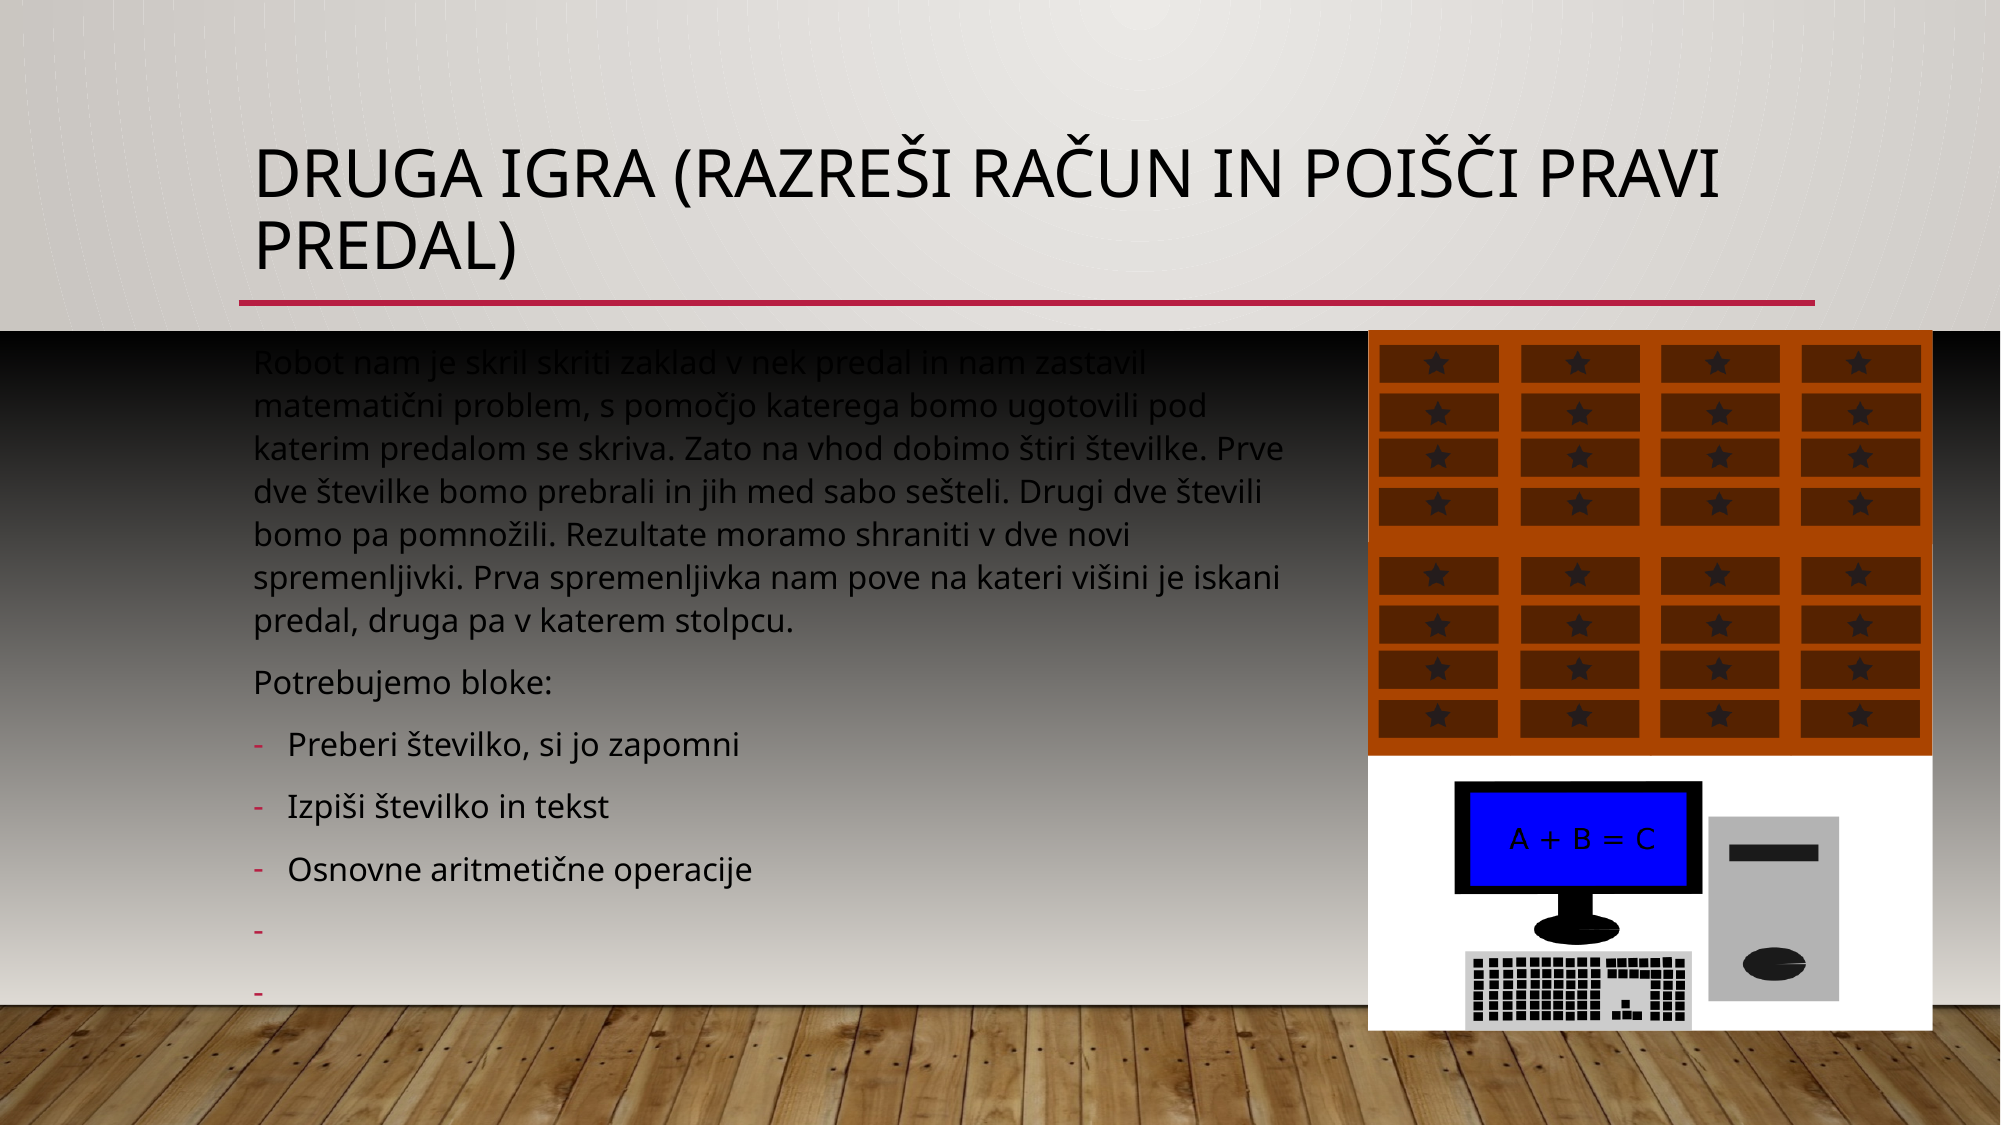

# Druga igra (Razreši račun in poišči pravi predal)
Robot nam je skril skriti zaklad v nek predal in nam zastavil matematični problem, s pomočjo katerega bomo ugotovili pod katerim predalom se skriva. Zato na vhod dobimo štiri številke. Prve dve številke bomo prebrali in jih med sabo sešteli. Drugi dve števili bomo pa pomnožili. Rezultate moramo shraniti v dve novi spremenljivki. Prva spremenljivka nam pove na kateri višini je iskani predal, druga pa v katerem stolpcu.
Potrebujemo bloke:
Preberi številko, si jo zapomni
Izpiši številko in tekst
Osnovne aritmetične operacije